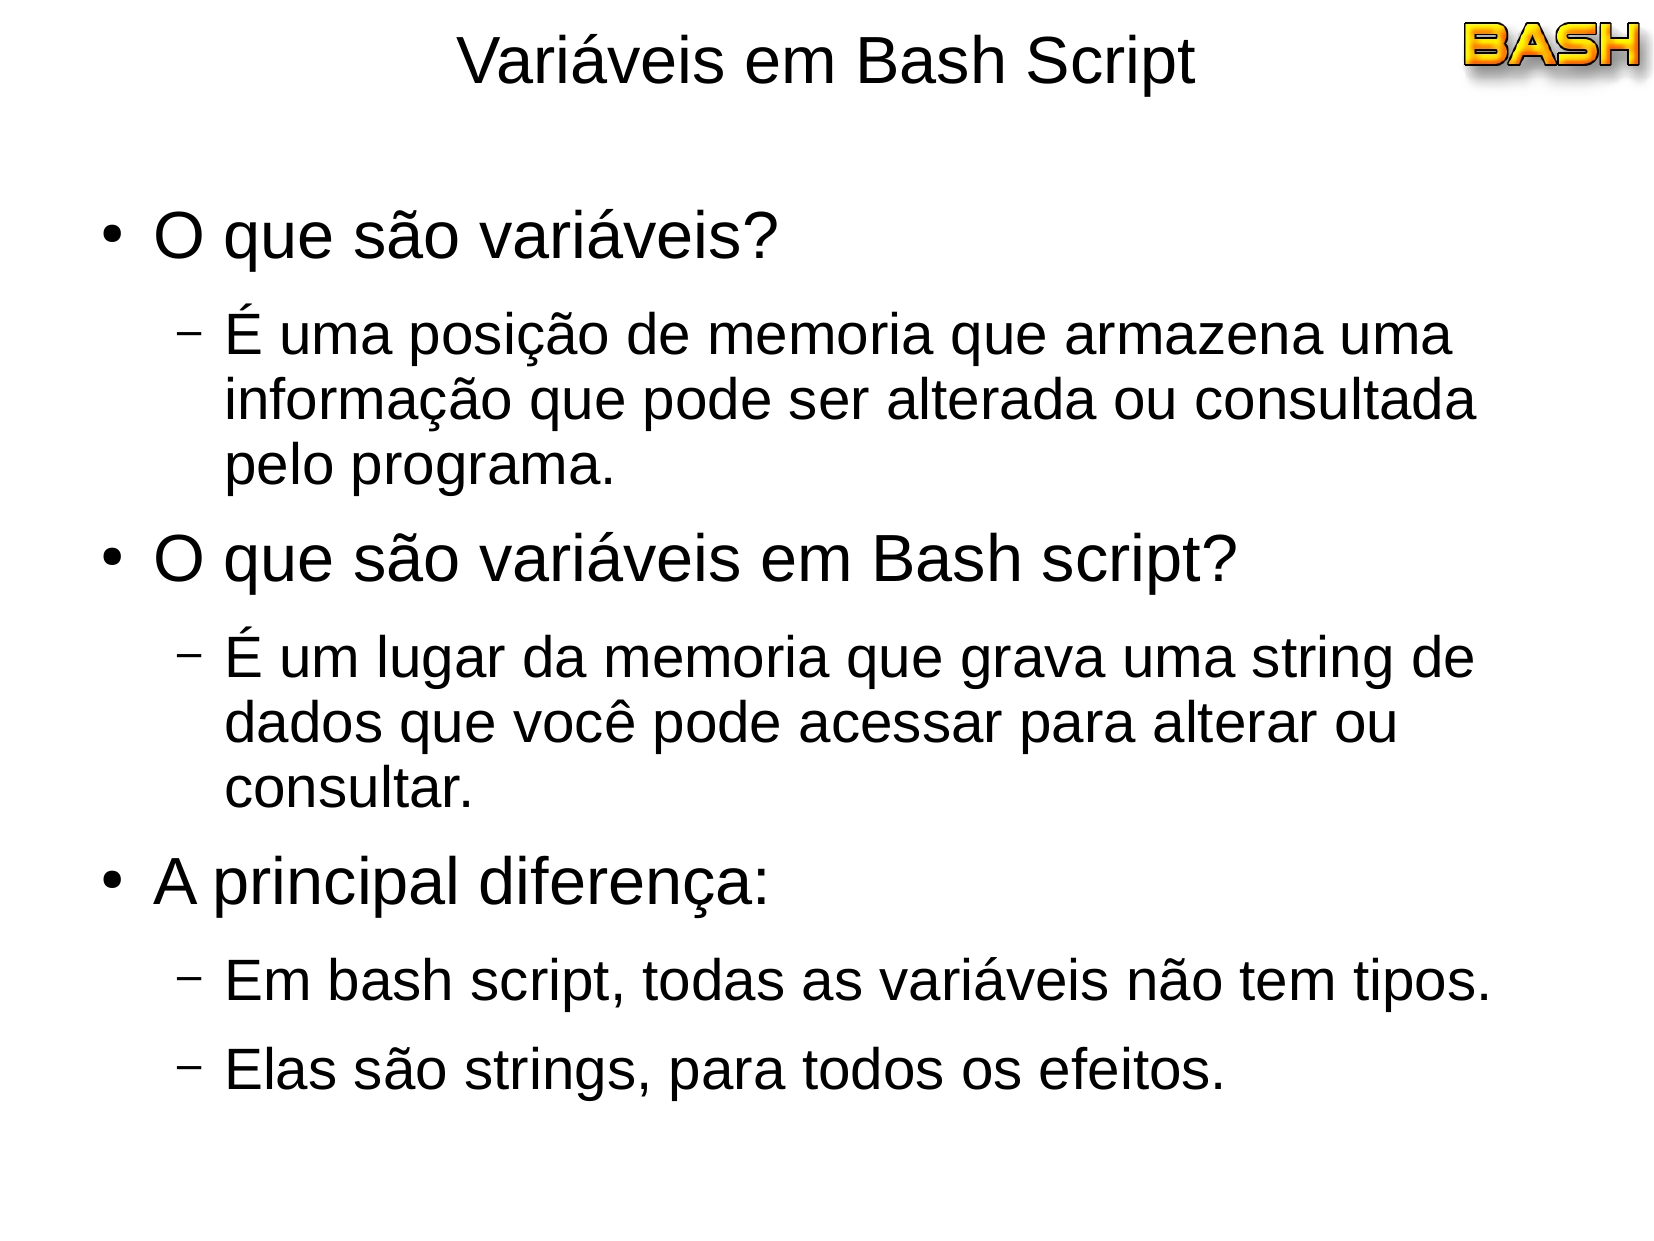

# Variáveis em Bash Script
O que são variáveis?
É uma posição de memoria que armazena uma informação que pode ser alterada ou consultada pelo programa.
O que são variáveis em Bash script?
É um lugar da memoria que grava uma string de dados que você pode acessar para alterar ou consultar.
A principal diferença:
Em bash script, todas as variáveis não tem tipos.
Elas são strings, para todos os efeitos.